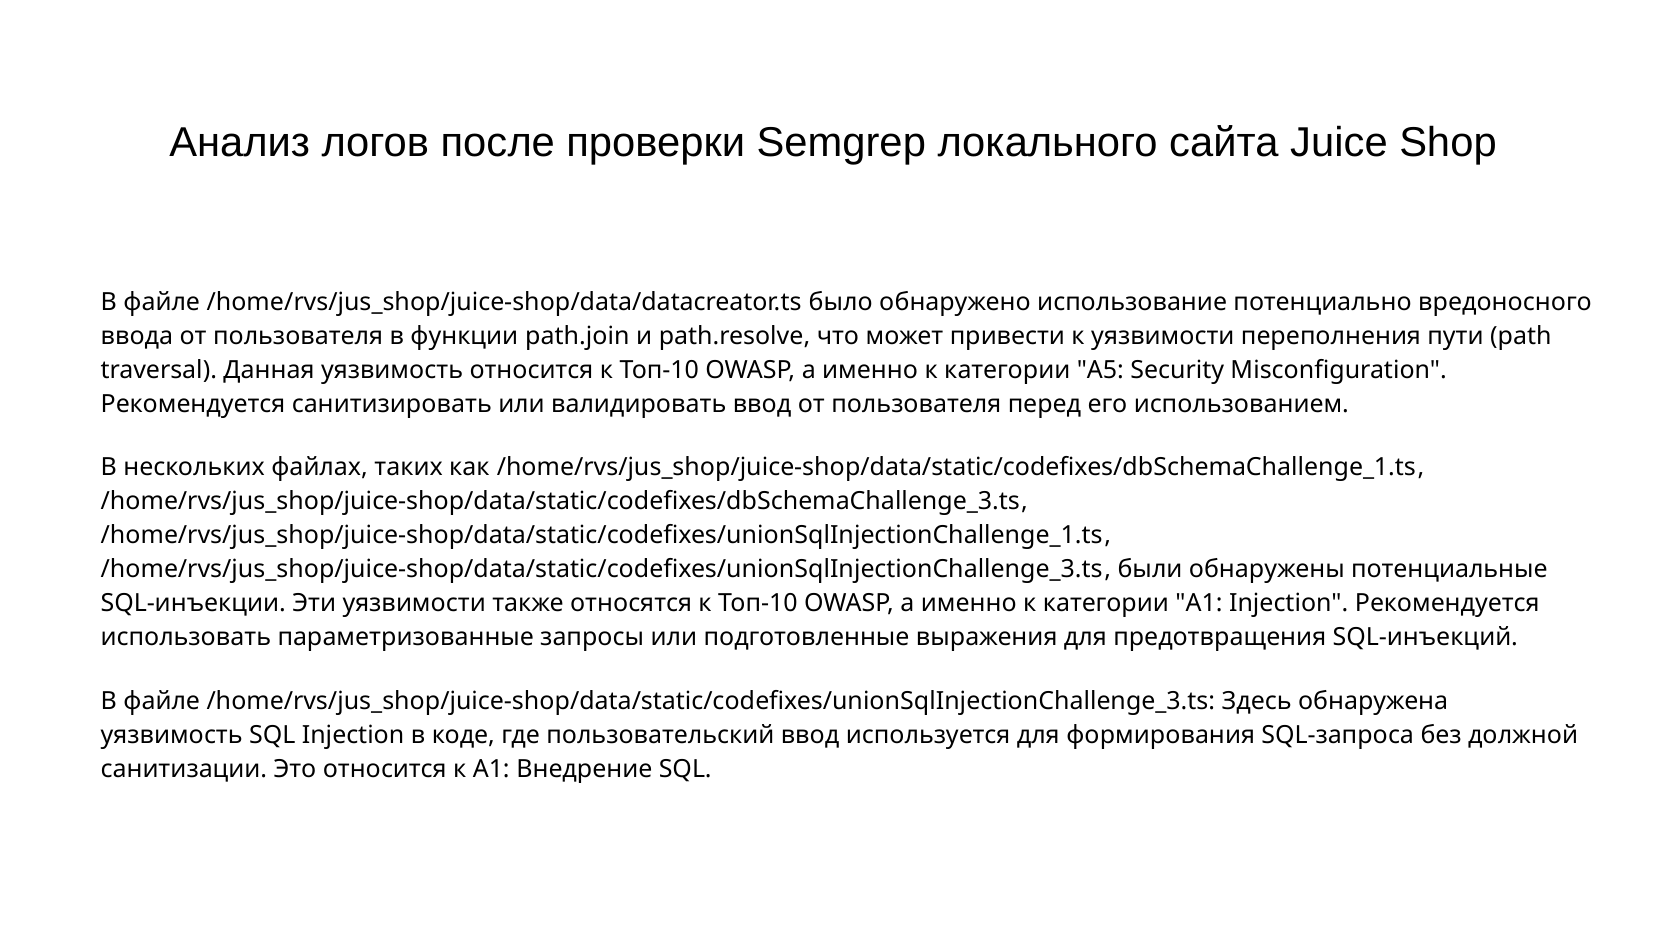

# Анализ логов после проверки Semgrep локального сайта Juice Shop
В файле /home/rvs/jus_shop/juice-shop/data/datacreator.ts было обнаружено использование потенциально вредоносного ввода от пользователя в функции path.join и path.resolve, что может привести к уязвимости переполнения пути (path traversal). Данная уязвимость относится к Топ-10 OWASP, а именно к категории "A5: Security Misconfiguration". Рекомендуется санитизировать или валидировать ввод от пользователя перед его использованием.
В нескольких файлах, таких как /home/rvs/jus_shop/juice-shop/data/static/codefixes/dbSchemaChallenge_1.ts, /home/rvs/jus_shop/juice-shop/data/static/codefixes/dbSchemaChallenge_3.ts, /home/rvs/jus_shop/juice-shop/data/static/codefixes/unionSqlInjectionChallenge_1.ts, /home/rvs/jus_shop/juice-shop/data/static/codefixes/unionSqlInjectionChallenge_3.ts, были обнаружены потенциальные SQL-инъекции. Эти уязвимости также относятся к Топ-10 OWASP, а именно к категории "A1: Injection". Рекомендуется использовать параметризованные запросы или подготовленные выражения для предотвращения SQL-инъекций.
В файле /home/rvs/jus_shop/juice-shop/data/static/codefixes/unionSqlInjectionChallenge_3.ts: Здесь обнаружена уязвимость SQL Injection в коде, где пользовательский ввод используется для формирования SQL-запроса без должной санитизации. Это относится к A1: Внедрение SQL.